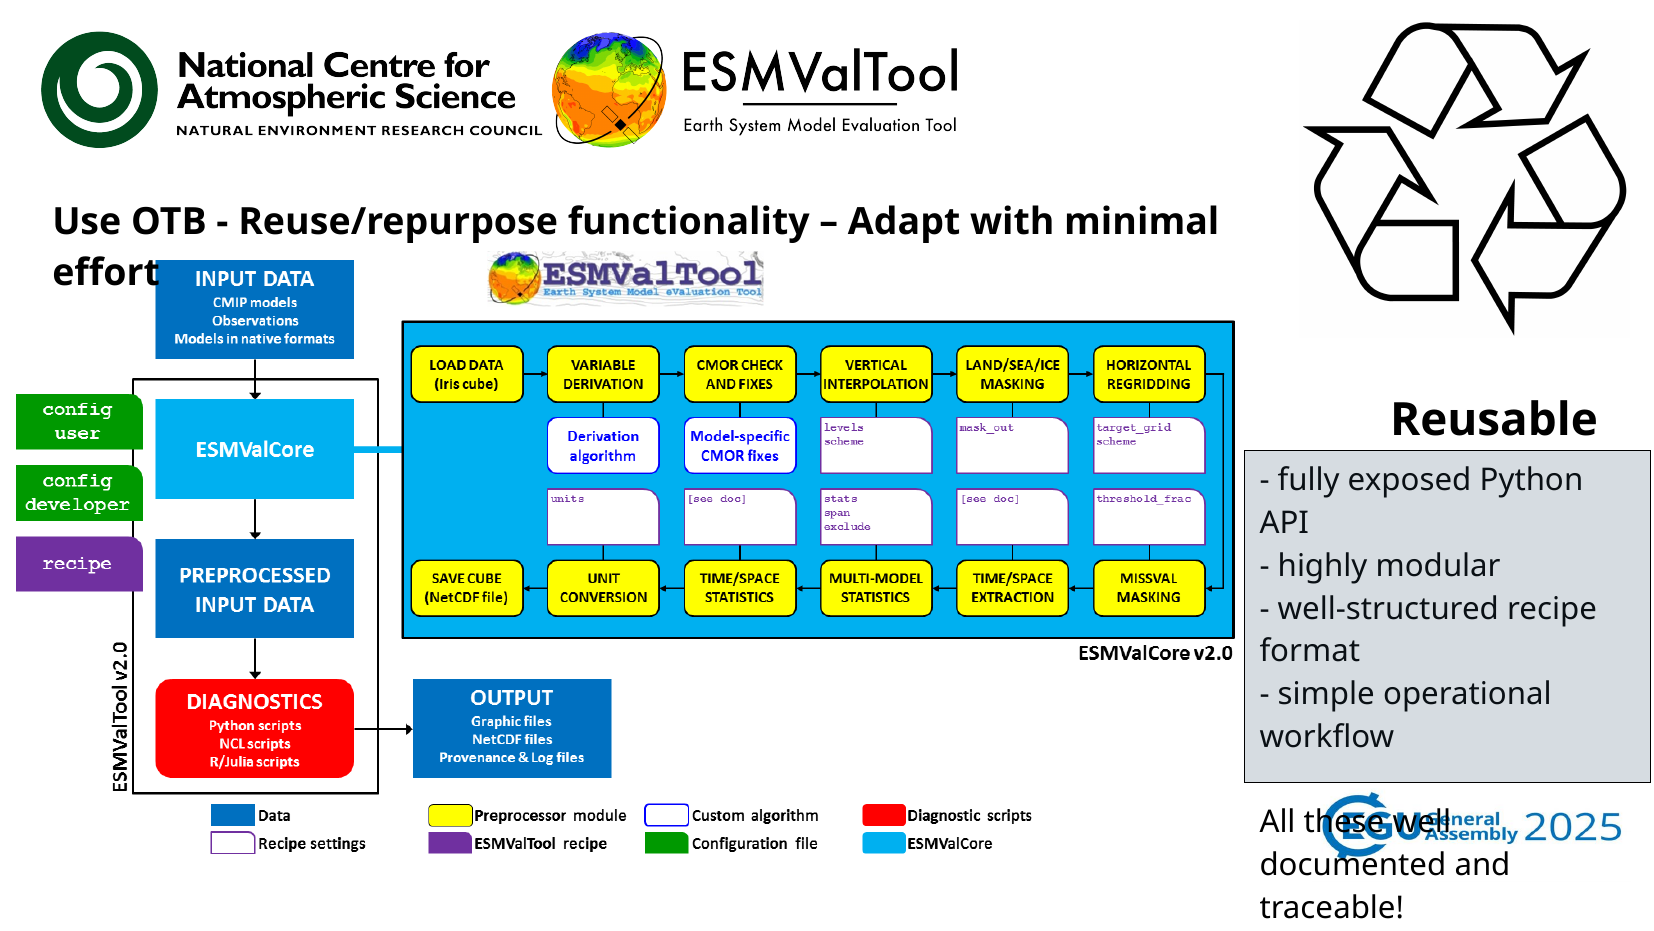

Use OTB - Reuse/repurpose functionality – Adapt with minimal effort
 Reusable
- fully exposed Python API
- highly modular
- well-structured recipe format
- simple operational workflow
All these well documented and traceable!